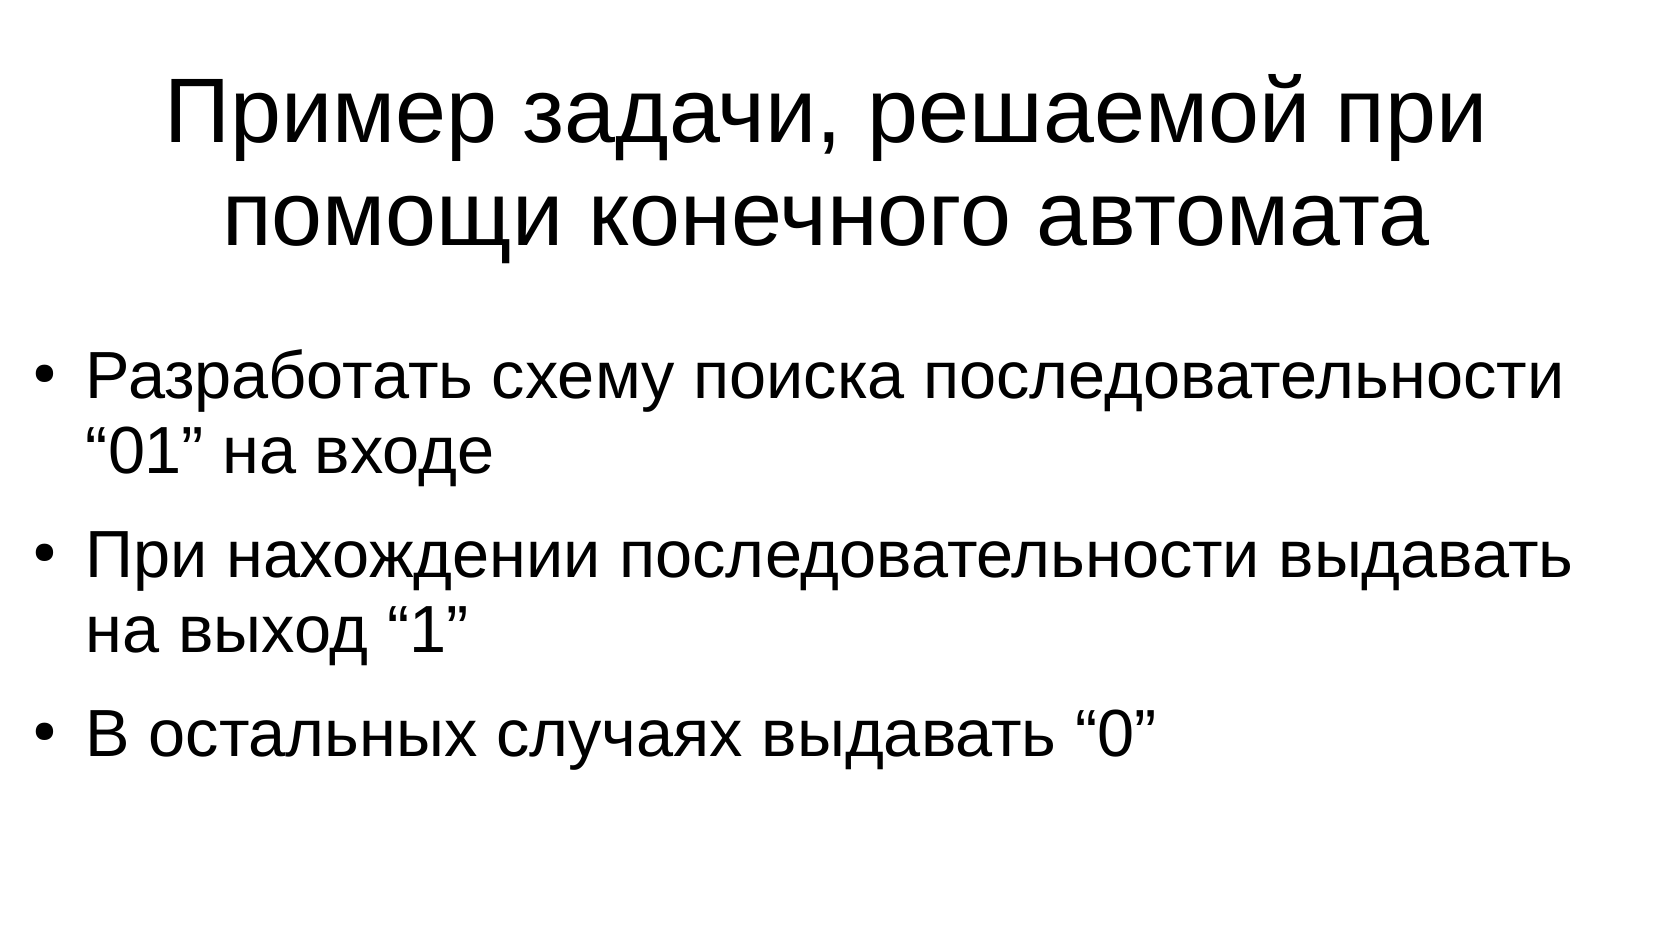

# Пример задачи, решаемой при помощи конечного автомата
Разработать схему поиска последовательности “01” на входе
При нахождении последовательности выдавать на выход “1”
В остальных случаях выдавать “0”